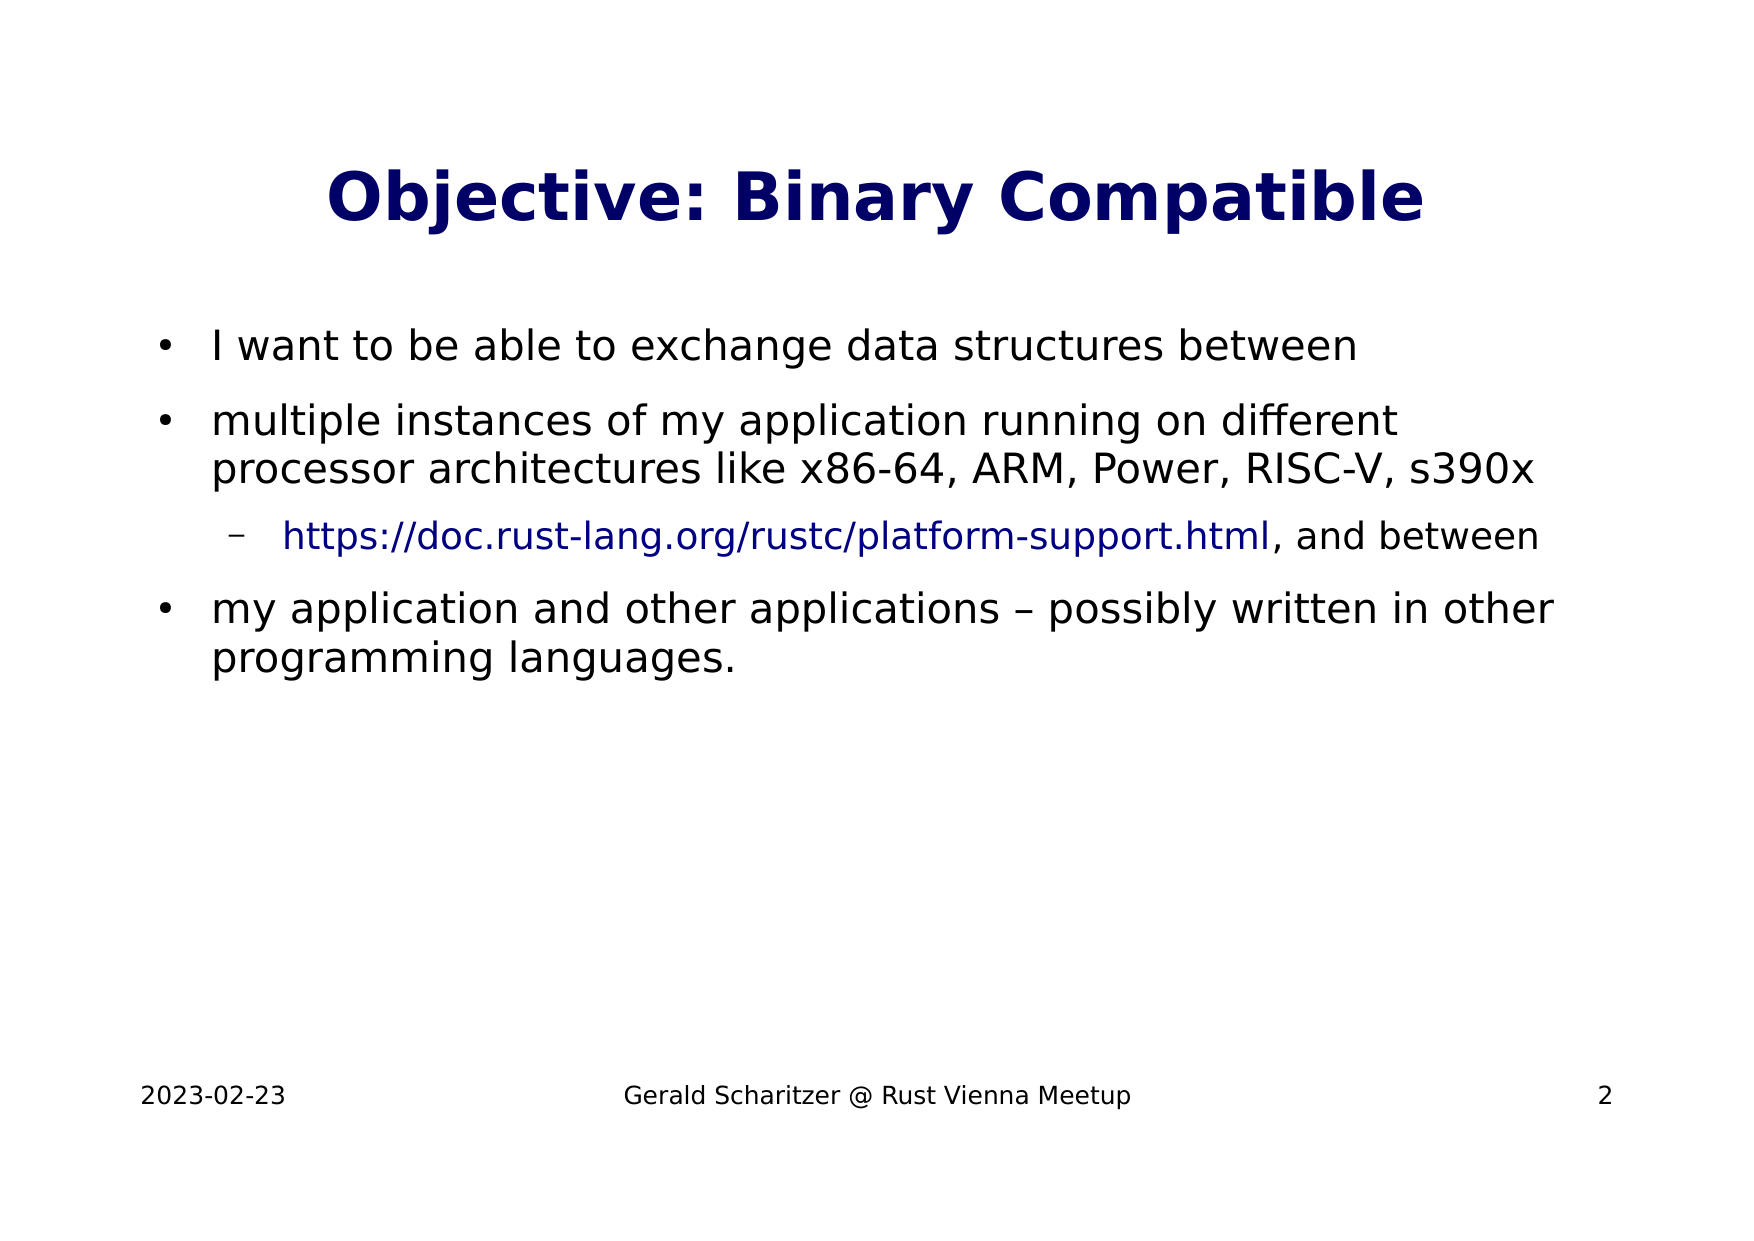

# Objective: Binary Compatible
I want to be able to exchange data structures between
multiple instances of my application running on different processor architectures like x86-64, ARM, Power, RISC-V, s390x
https://doc.rust-lang.org/rustc/platform-support.html, and between
my application and other applications – possibly written in other programming languages.
2023-02-23
Gerald Scharitzer @ Rust Vienna Meetup
2